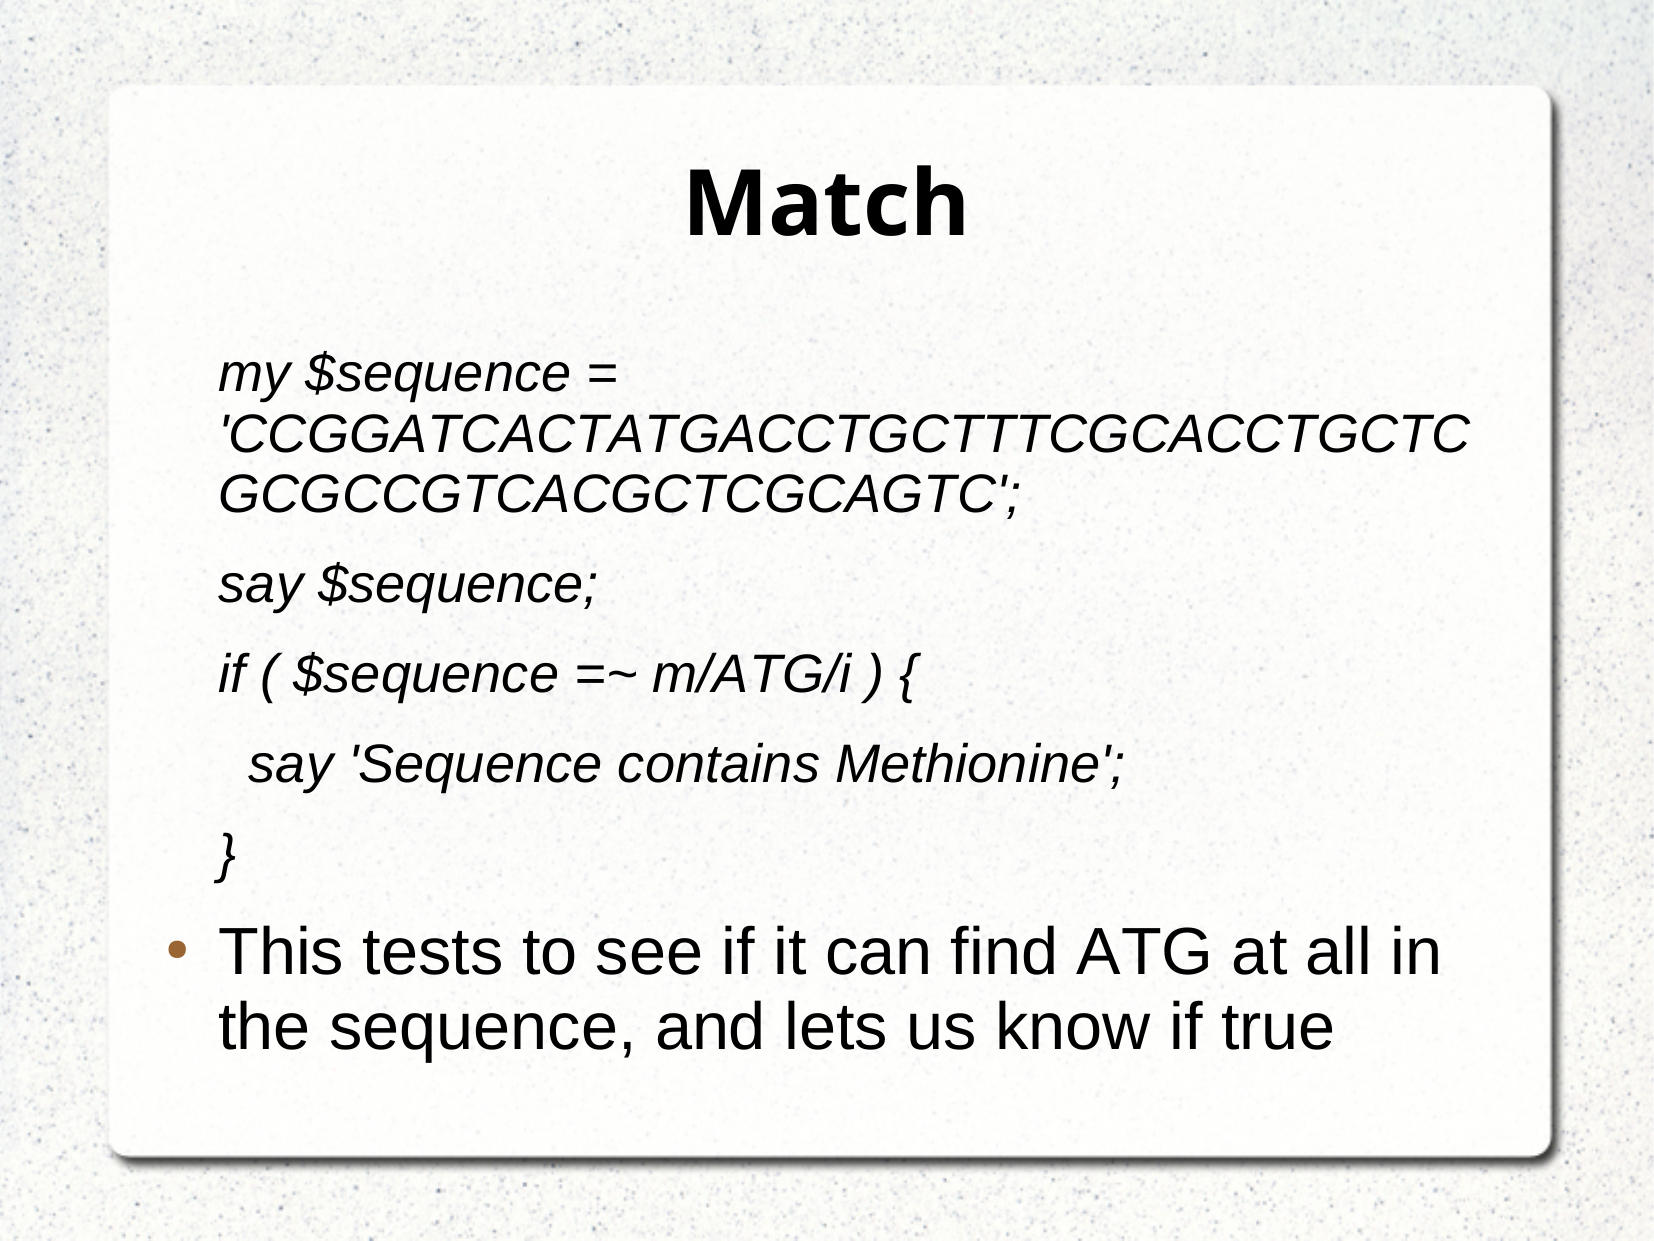

# Match
my $sequence = 'CCGGATCACTATGACCTGCTTTCGCACCTGCTCGCGCCGTCACGCTCGCAGTC';
say $sequence;
if ( $sequence =~ m/ATG/i ) {
 say 'Sequence contains Methionine';
}
This tests to see if it can find ATG at all in the sequence, and lets us know if true